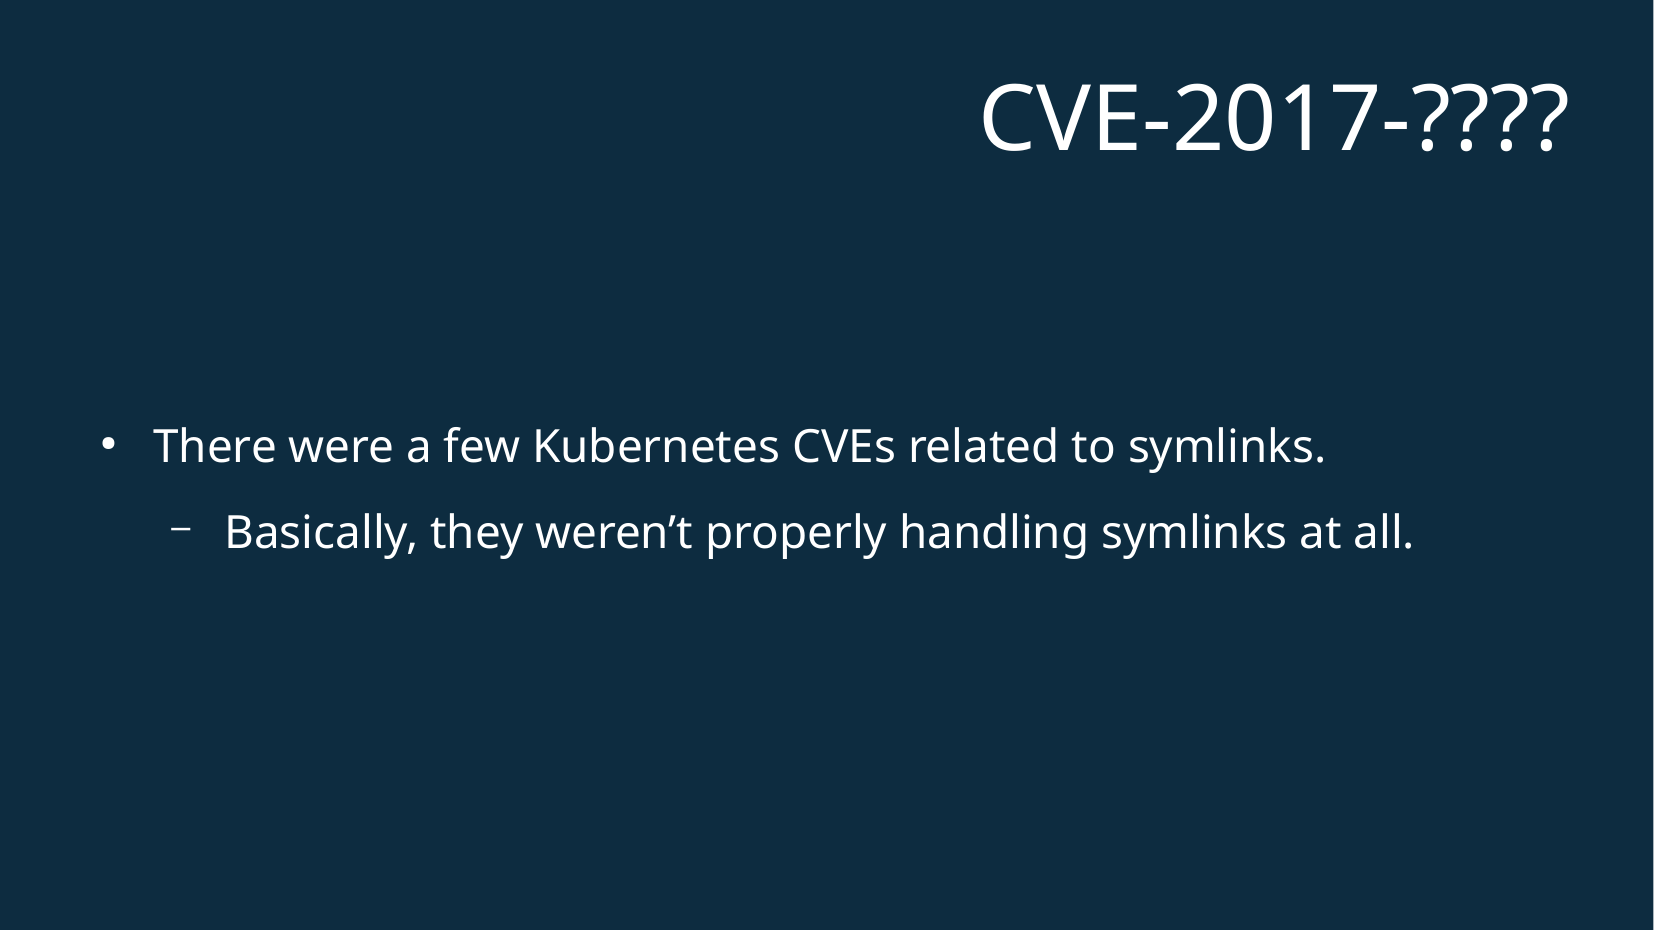

# CVE-2017-????
There were a few Kubernetes CVEs related to symlinks.
Basically, they weren’t properly handling symlinks at all.